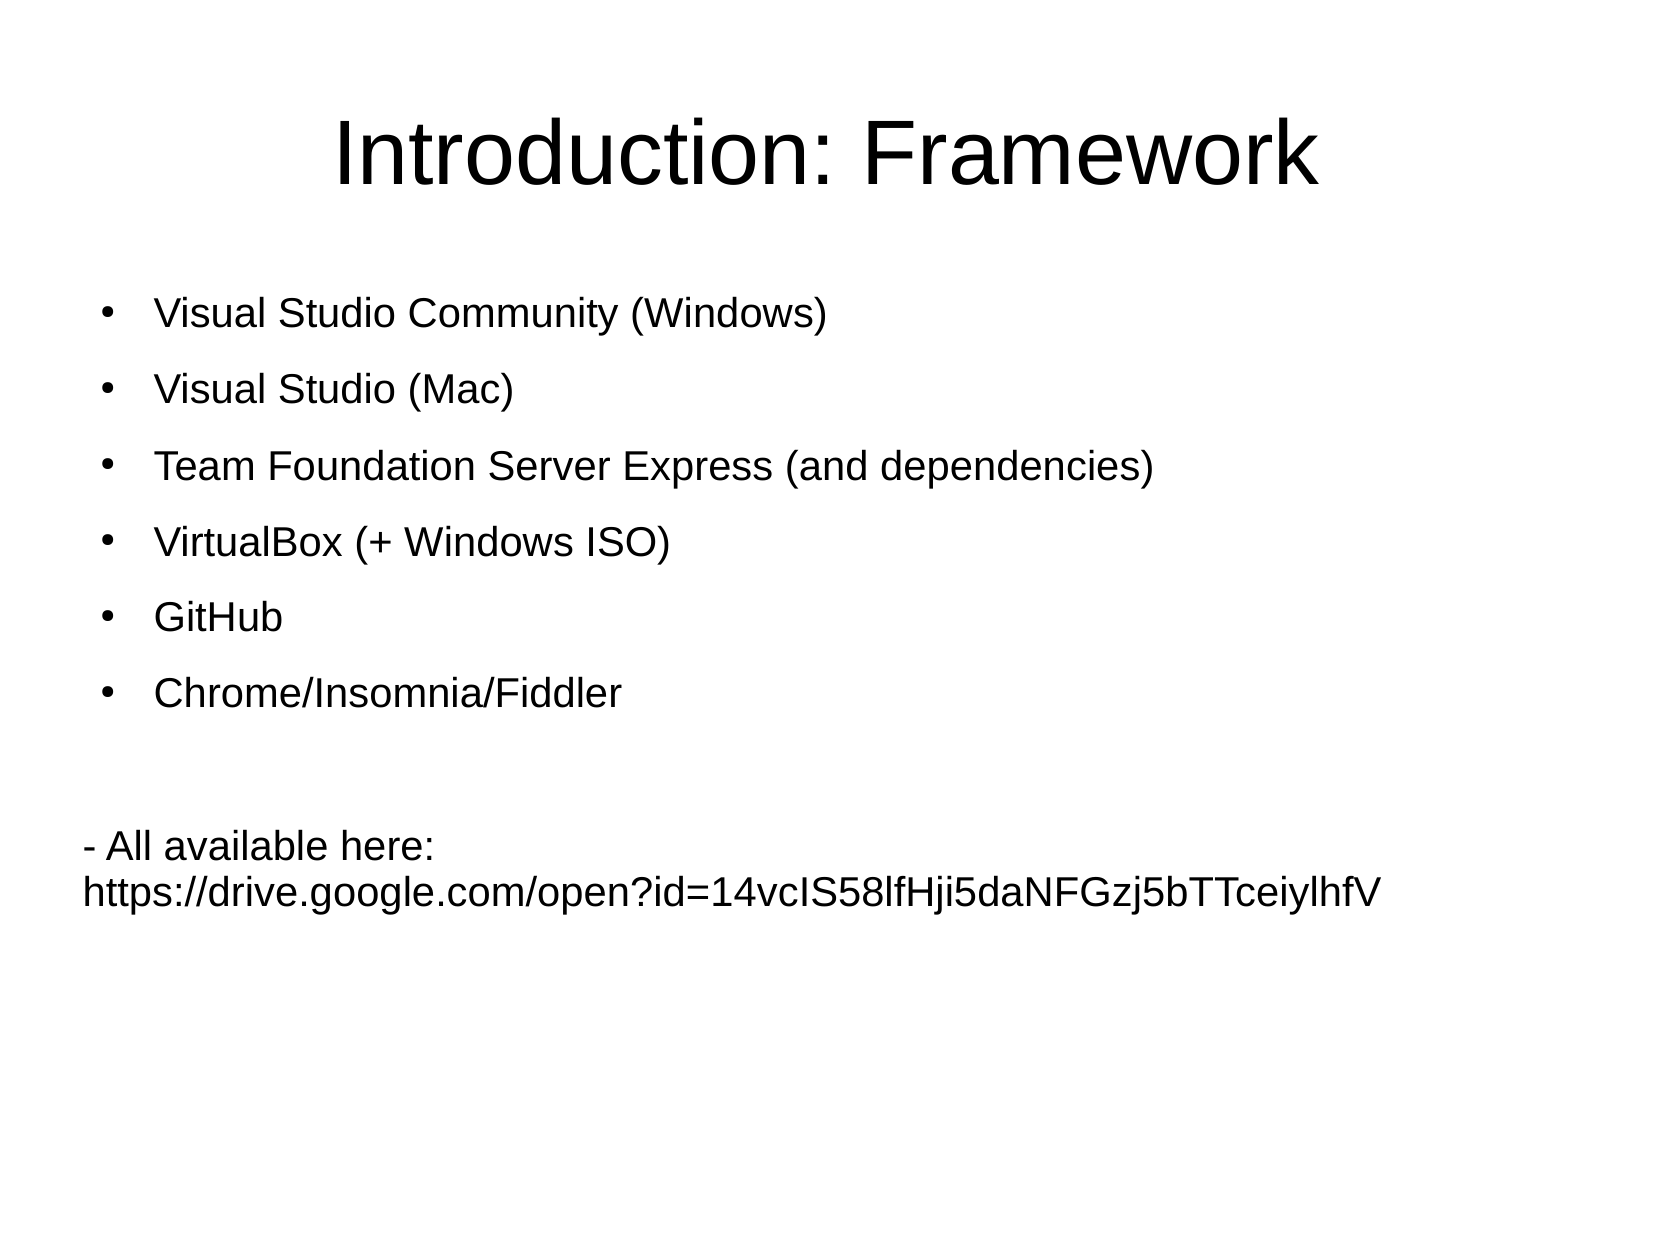

# Introduction: Framework
Visual Studio Community (Windows)
Visual Studio (Mac)
Team Foundation Server Express (and dependencies)
VirtualBox (+ Windows ISO)
GitHub
Chrome/Insomnia/Fiddler
- All available here: https://drive.google.com/open?id=14vcIS58lfHji5daNFGzj5bTTceiylhfV